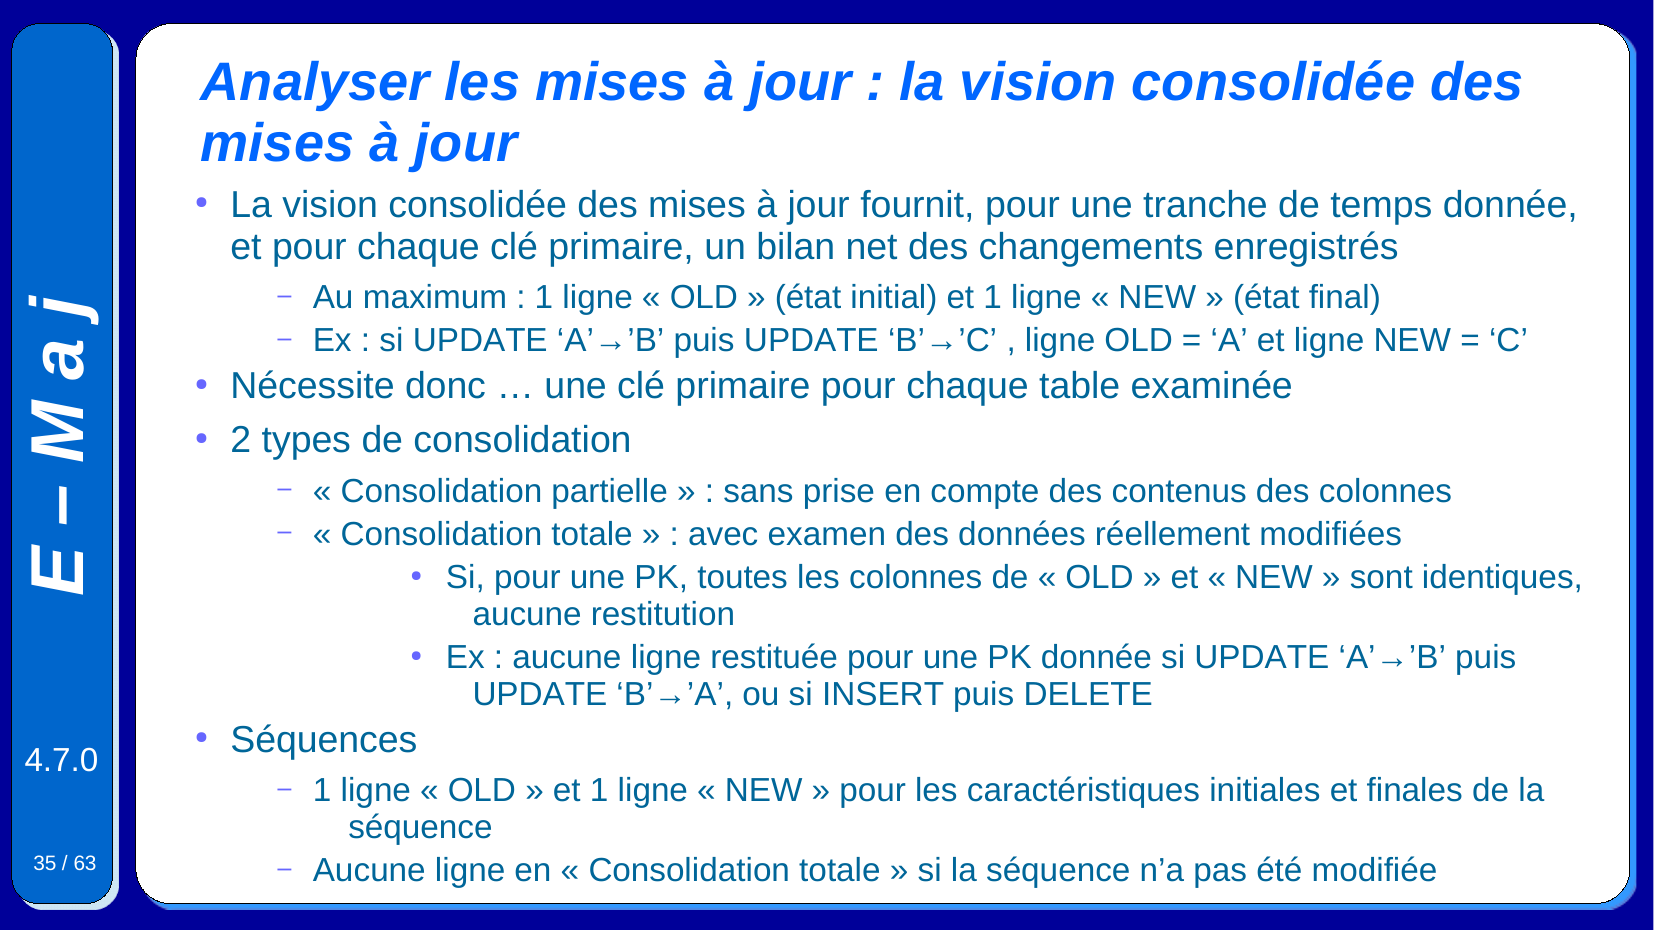

# Analyser les mises à jour : la vision consolidée des mises à jour
La vision consolidée des mises à jour fournit, pour une tranche de temps donnée, et pour chaque clé primaire, un bilan net des changements enregistrés
Au maximum : 1 ligne « OLD » (état initial) et 1 ligne « NEW » (état final)
Ex : si UPDATE ‘A’→’B’ puis UPDATE ‘B’→’C’ , ligne OLD = ‘A’ et ligne NEW = ‘C’
Nécessite donc … une clé primaire pour chaque table examinée
2 types de consolidation
« Consolidation partielle » : sans prise en compte des contenus des colonnes
« Consolidation totale » : avec examen des données réellement modifiées
Si, pour une PK, toutes les colonnes de « OLD » et « NEW » sont identiques, aucune restitution
Ex : aucune ligne restituée pour une PK donnée si UPDATE ‘A’→’B’ puis UPDATE ‘B’→’A’, ou si INSERT puis DELETE
Séquences
1 ligne « OLD » et 1 ligne « NEW » pour les caractéristiques initiales et finales de la séquence
Aucune ligne en « Consolidation totale » si la séquence n’a pas été modifiée